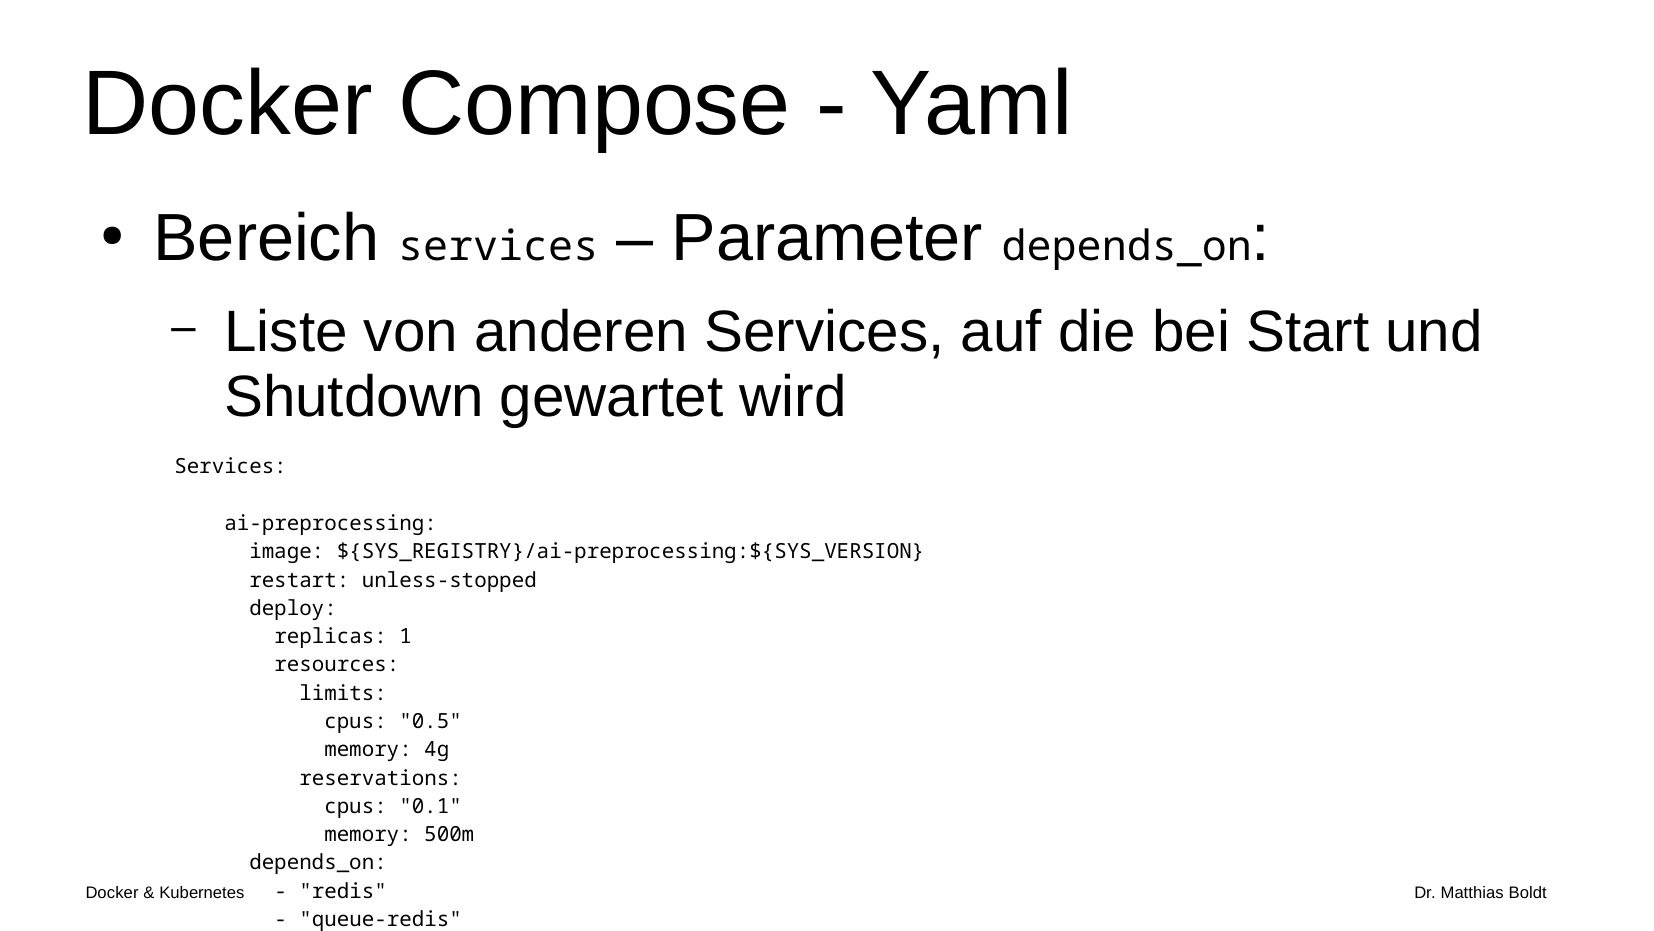

# Docker Compose - Yaml
Bereich services – Parameter depends_on:
Liste von anderen Services, auf die bei Start und Shutdown gewartet wird
Services:
 ai-preprocessing:
 image: ${SYS_REGISTRY}/ai-preprocessing:${SYS_VERSION}
 restart: unless-stopped
 deploy:
 replicas: 1
 resources:
 limits:
 cpus: "0.5"
 memory: 4g
 reservations:
 cpus: "0.1"
 memory: 500m
 depends_on:
 - "redis"
 - "queue-redis"
 - "mongodb"
Docker & Kubernetes																Dr. Matthias Boldt